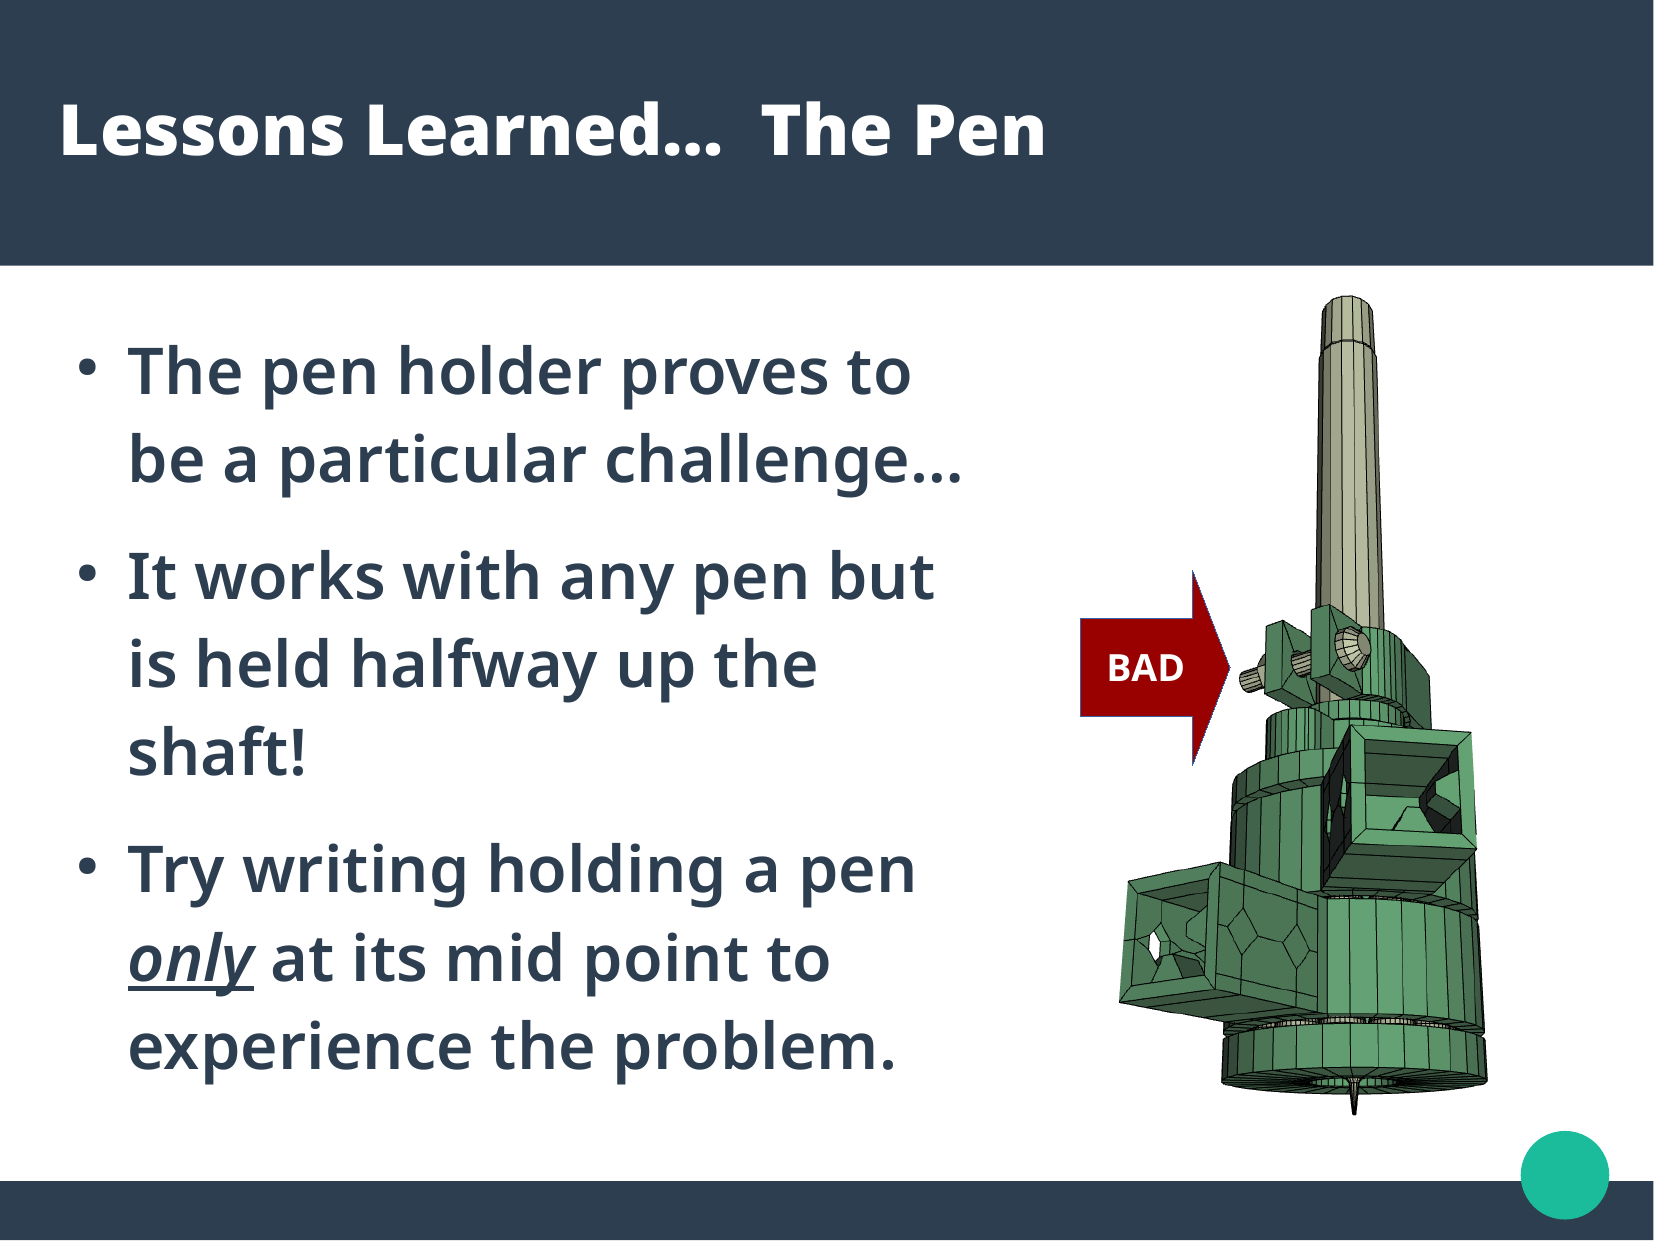

# Lessons Learned… The Pen
The pen holder proves to be a particular challenge…
It works with any pen but is held halfway up the shaft!
Try writing holding a pen only at its mid point to experience the problem.
BAD